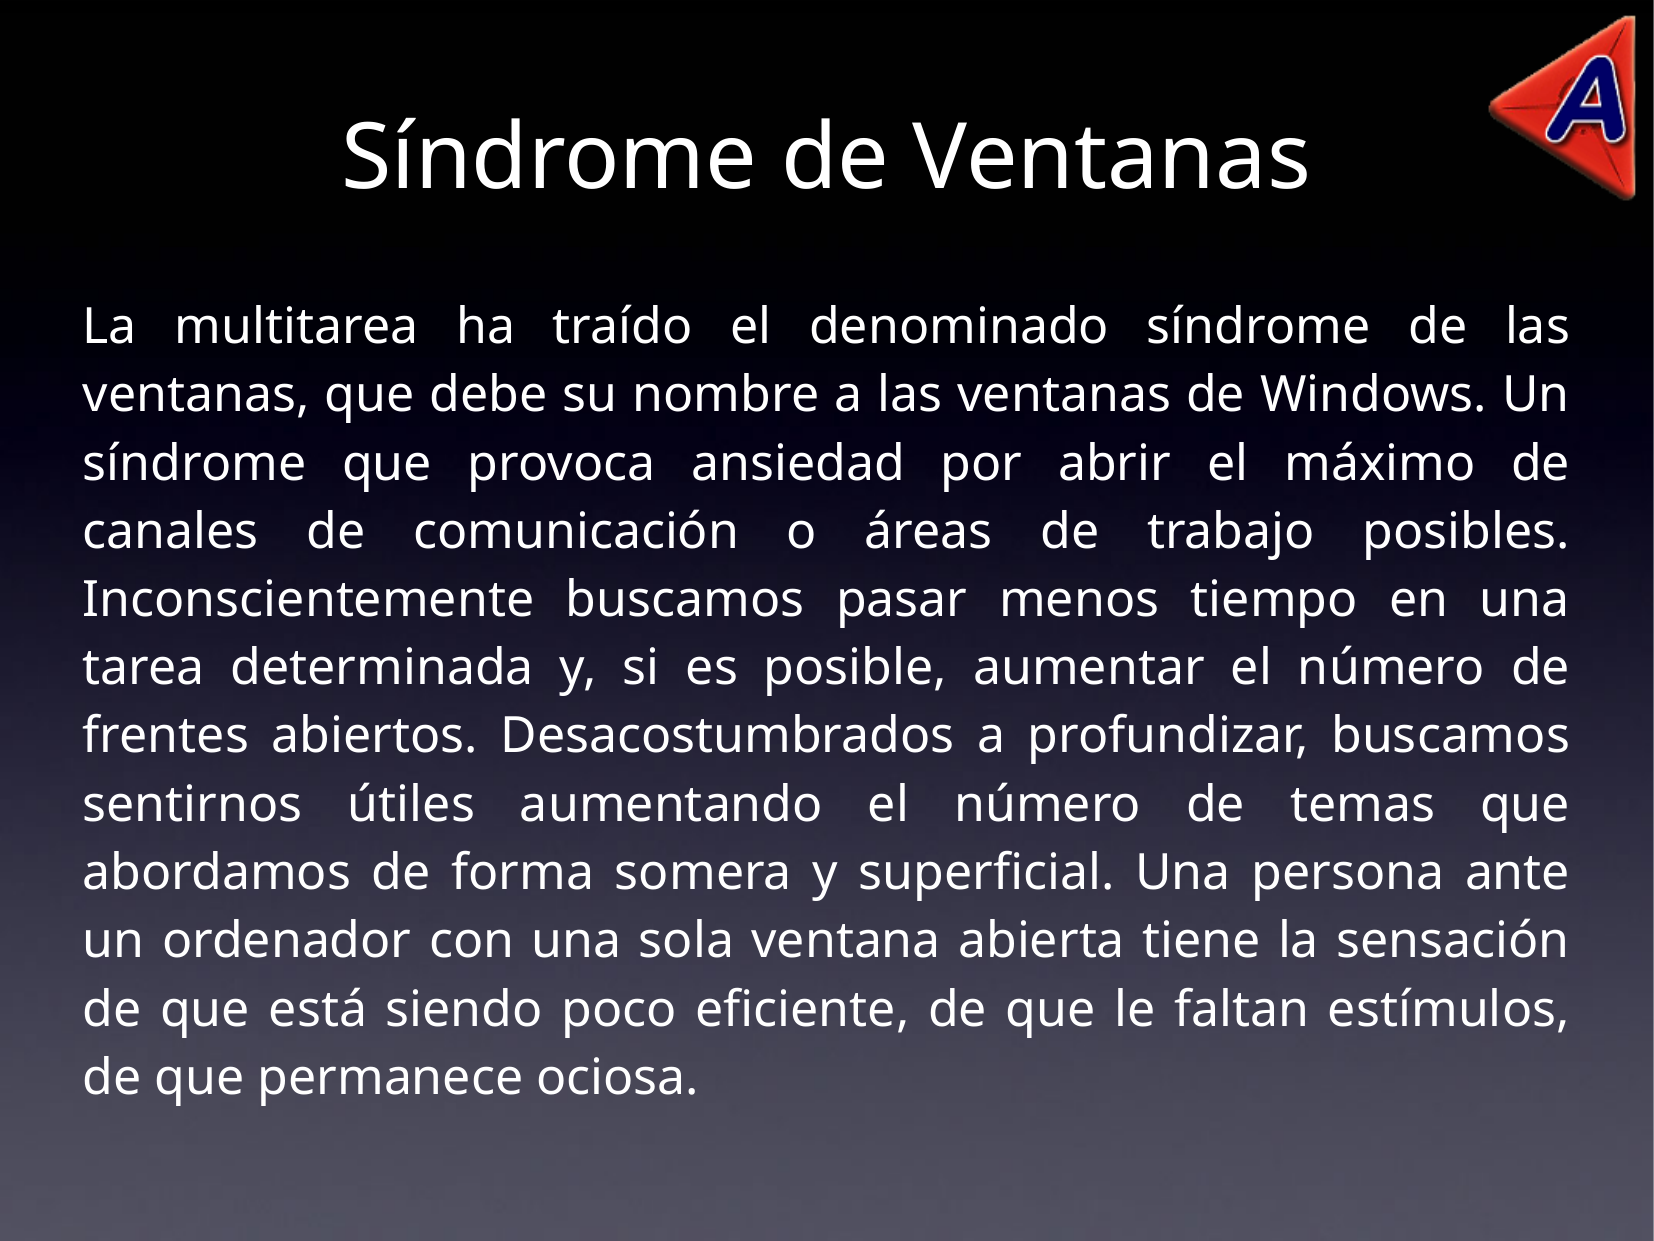

# Síndrome de Ventanas
La multitarea ha traído el denominado síndrome de las ventanas, que debe su nombre a las ventanas de Windows. Un síndrome que provoca ansiedad por abrir el máximo de canales de comunicación o áreas de trabajo posibles. Inconscientemente buscamos pasar menos tiempo en una tarea determinada y, si es posible, aumentar el número de frentes abiertos. Desacostumbrados a profundizar, buscamos sentirnos útiles aumentando el número de temas que abordamos de forma somera y superficial. Una persona ante un ordenador con una sola ventana abierta tiene la sensación de que está siendo poco eficiente, de que le faltan estímulos, de que permanece ociosa.